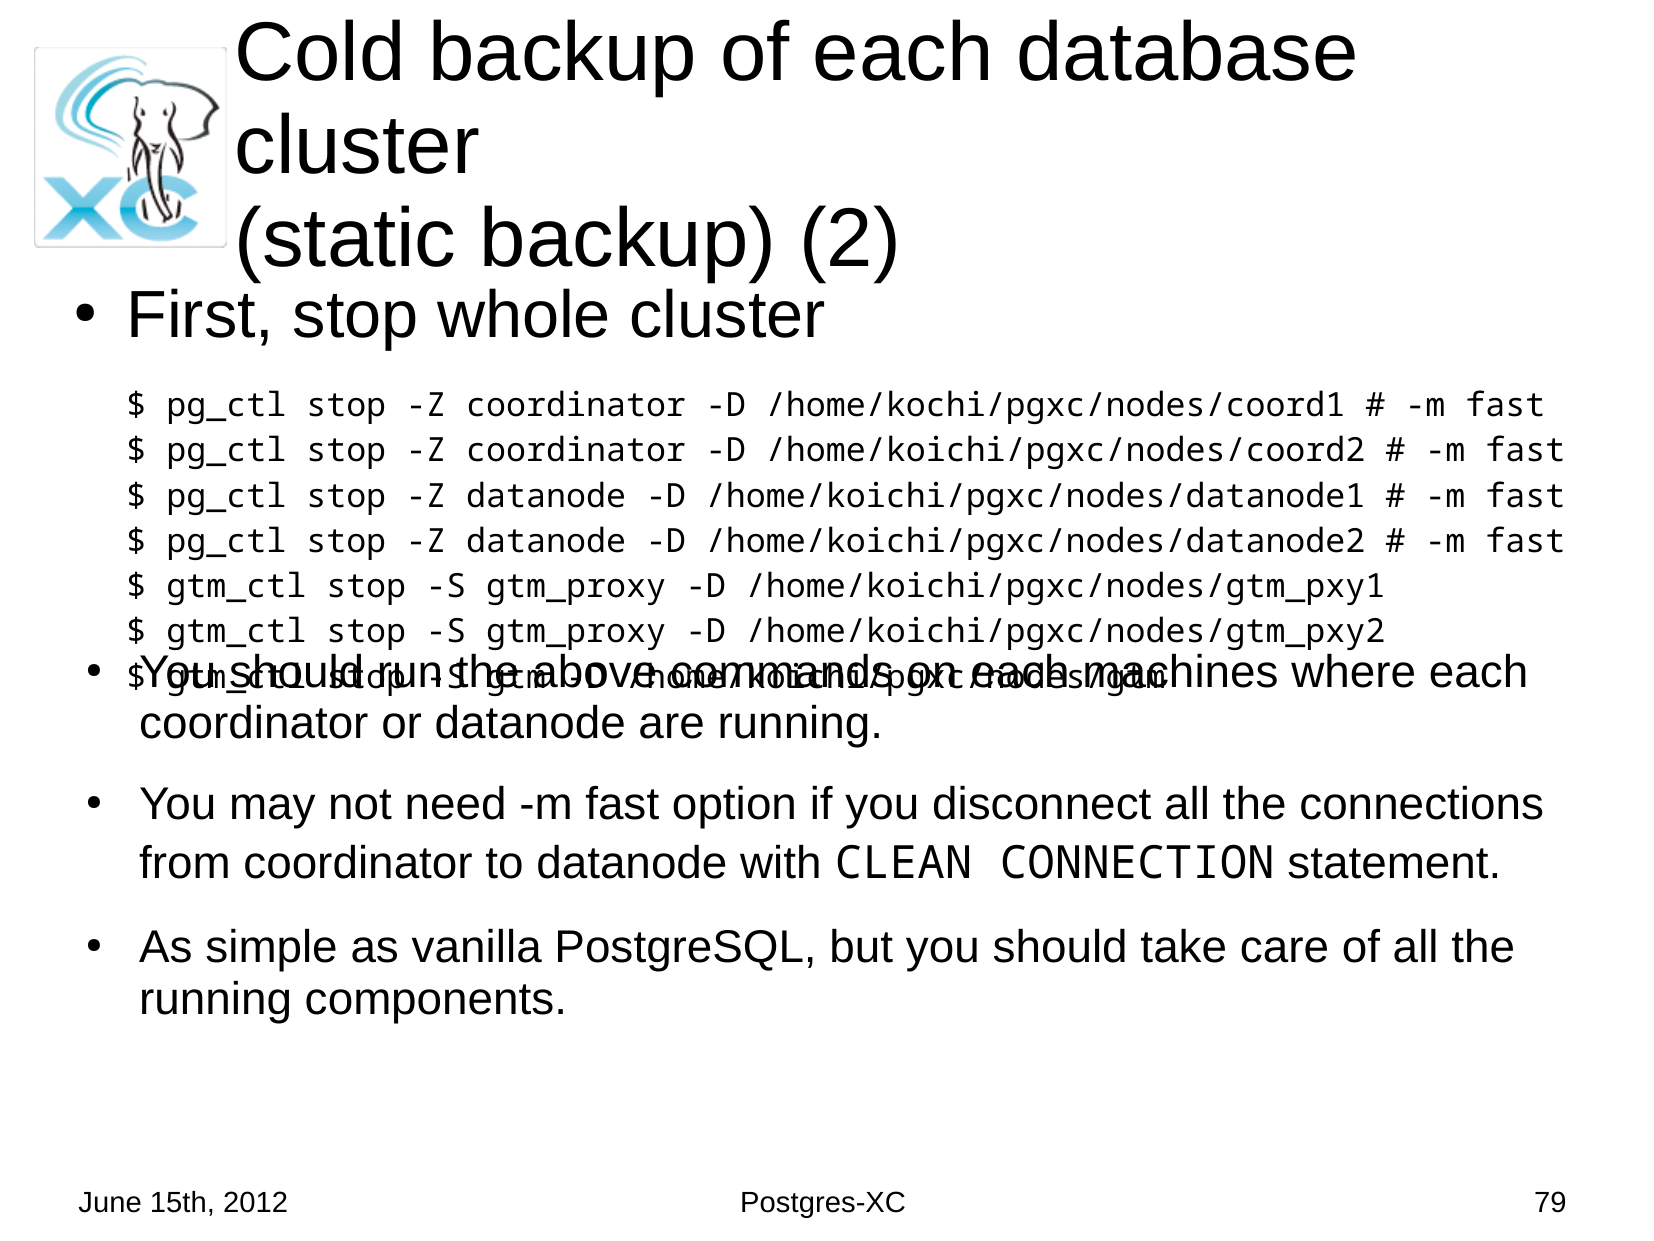

# Cold backup of each database cluster (static backup) (2)
First, stop whole cluster
$ pg_ctl stop -Z coordinator -D /home/kochi/pgxc/nodes/coord1 # -m fast
$ pg_ctl stop -Z coordinator -D /home/koichi/pgxc/nodes/coord2 # -m fast
$ pg_ctl stop -Z datanode -D /home/koichi/pgxc/nodes/datanode1 # -m fast
$ pg_ctl stop -Z datanode -D /home/koichi/pgxc/nodes/datanode2 # -m fast
$ gtm_ctl stop -S gtm_proxy -D /home/koichi/pgxc/nodes/gtm_pxy1
$ gtm_ctl stop -S gtm_proxy -D /home/koichi/pgxc/nodes/gtm_pxy2
$ gtm_ctl stop -S gtm -D /home/koichi/pgxc/nodes/gtm
You should run the above commands on each machines where each coordinator or datanode are running.
You may not need -m fast option if you disconnect all the connections from coordinator to datanode with CLEAN CONNECTION statement.
As simple as vanilla PostgreSQL, but you should take care of all the running components.
79